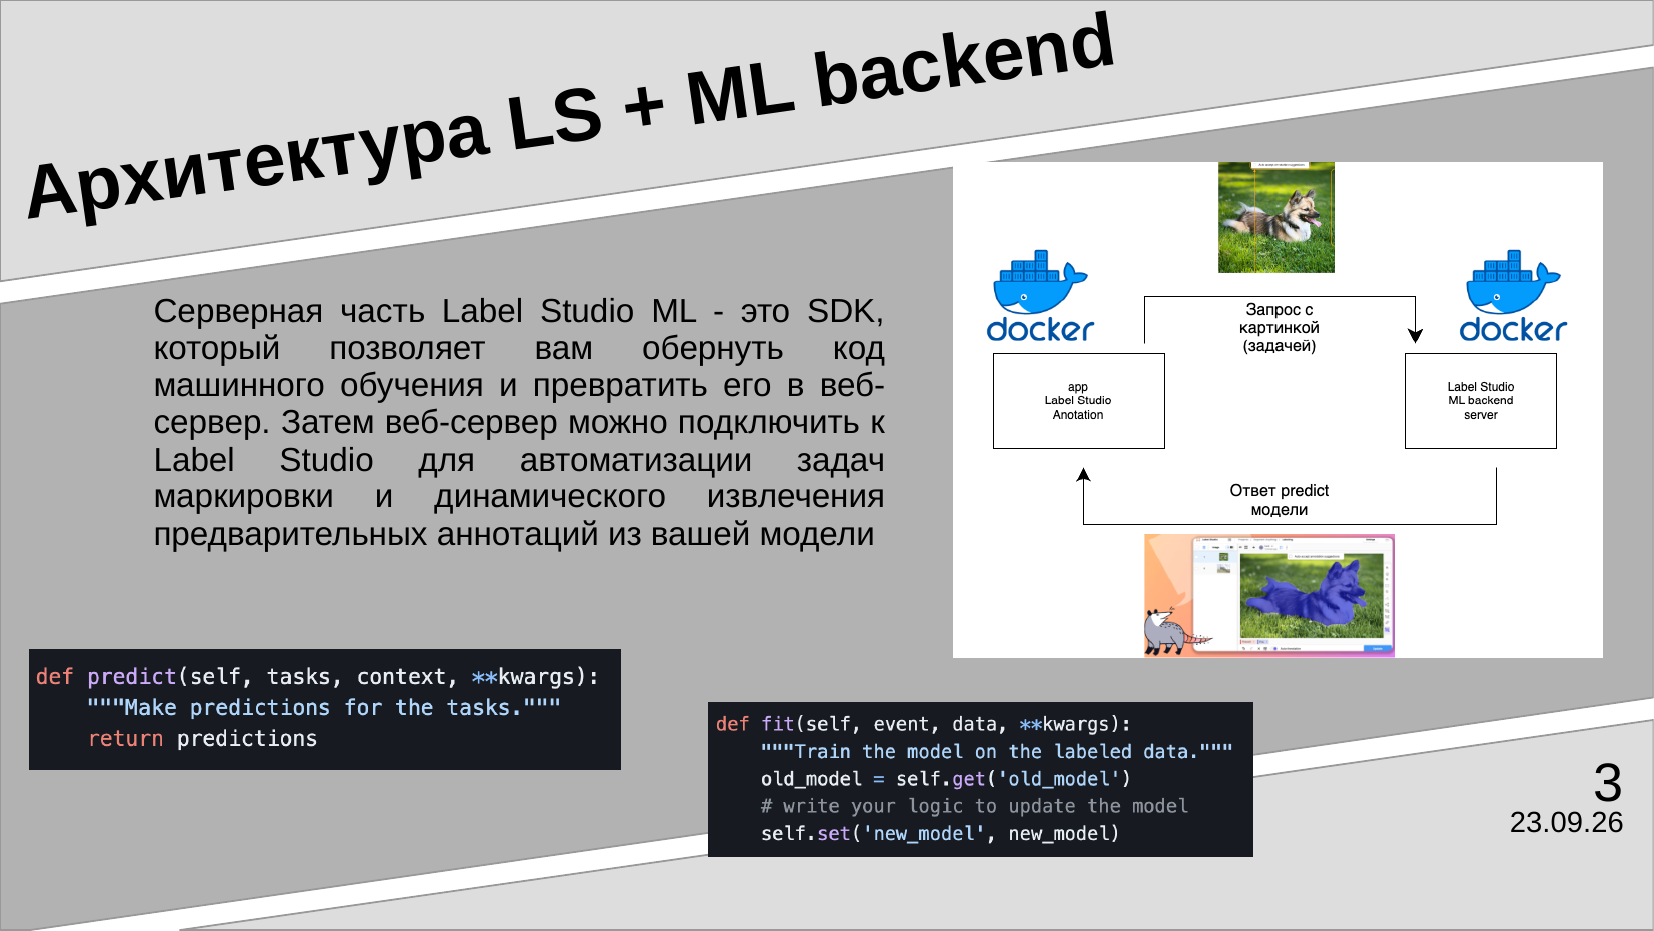

# Архитектура LS + ML backend
Серверная часть Label Studio ML - это SDK, который позволяет вам обернуть код машинного обучения и превратить его в веб-сервер. Затем веб-сервер можно подключить к Label Studio для автоматизации задач маркировки и динамического извлечения предварительных аннотаций из вашей модели
3